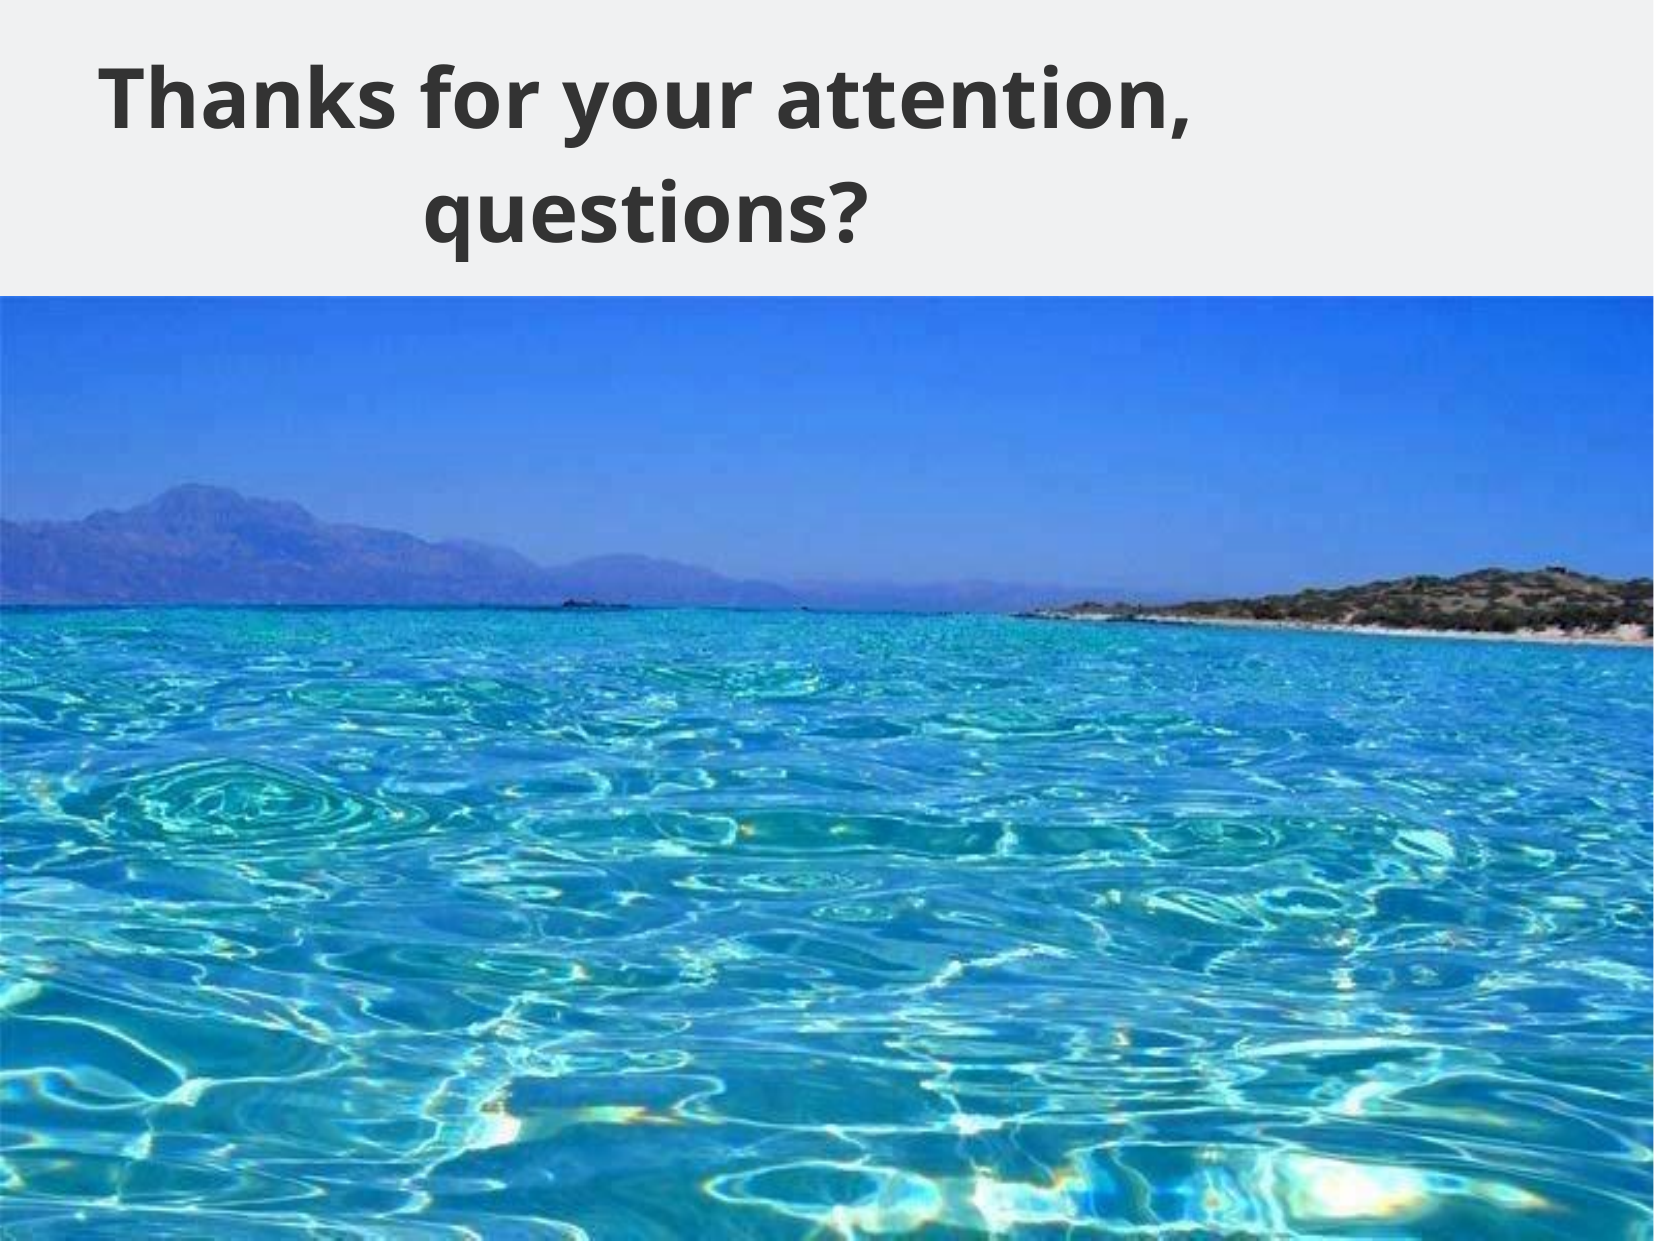

# Thanks for your attention, questions?
32